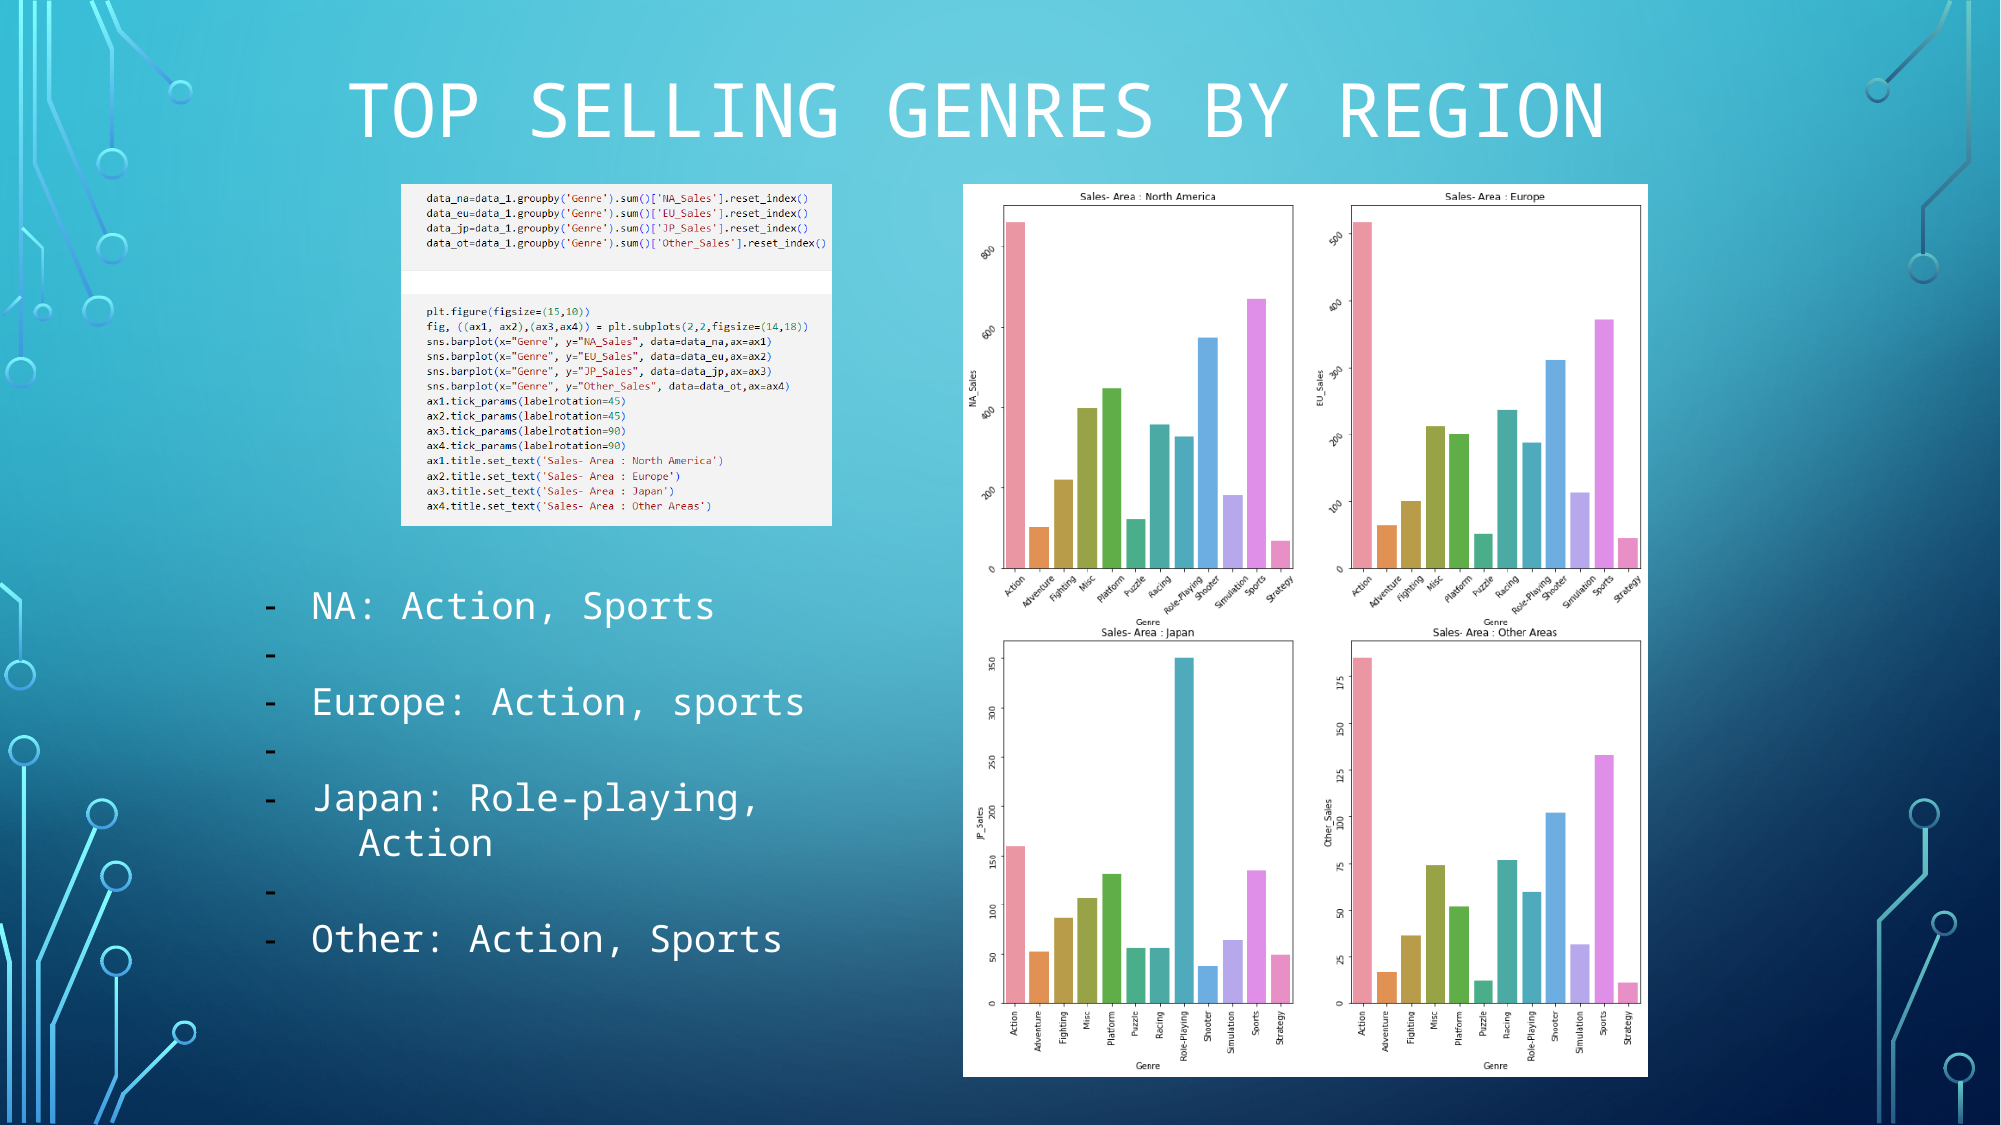

# Top Selling genres by region
NA: Action, Sports
Europe: Action, sports
Japan: Role-playing, Action
Other: Action, Sports